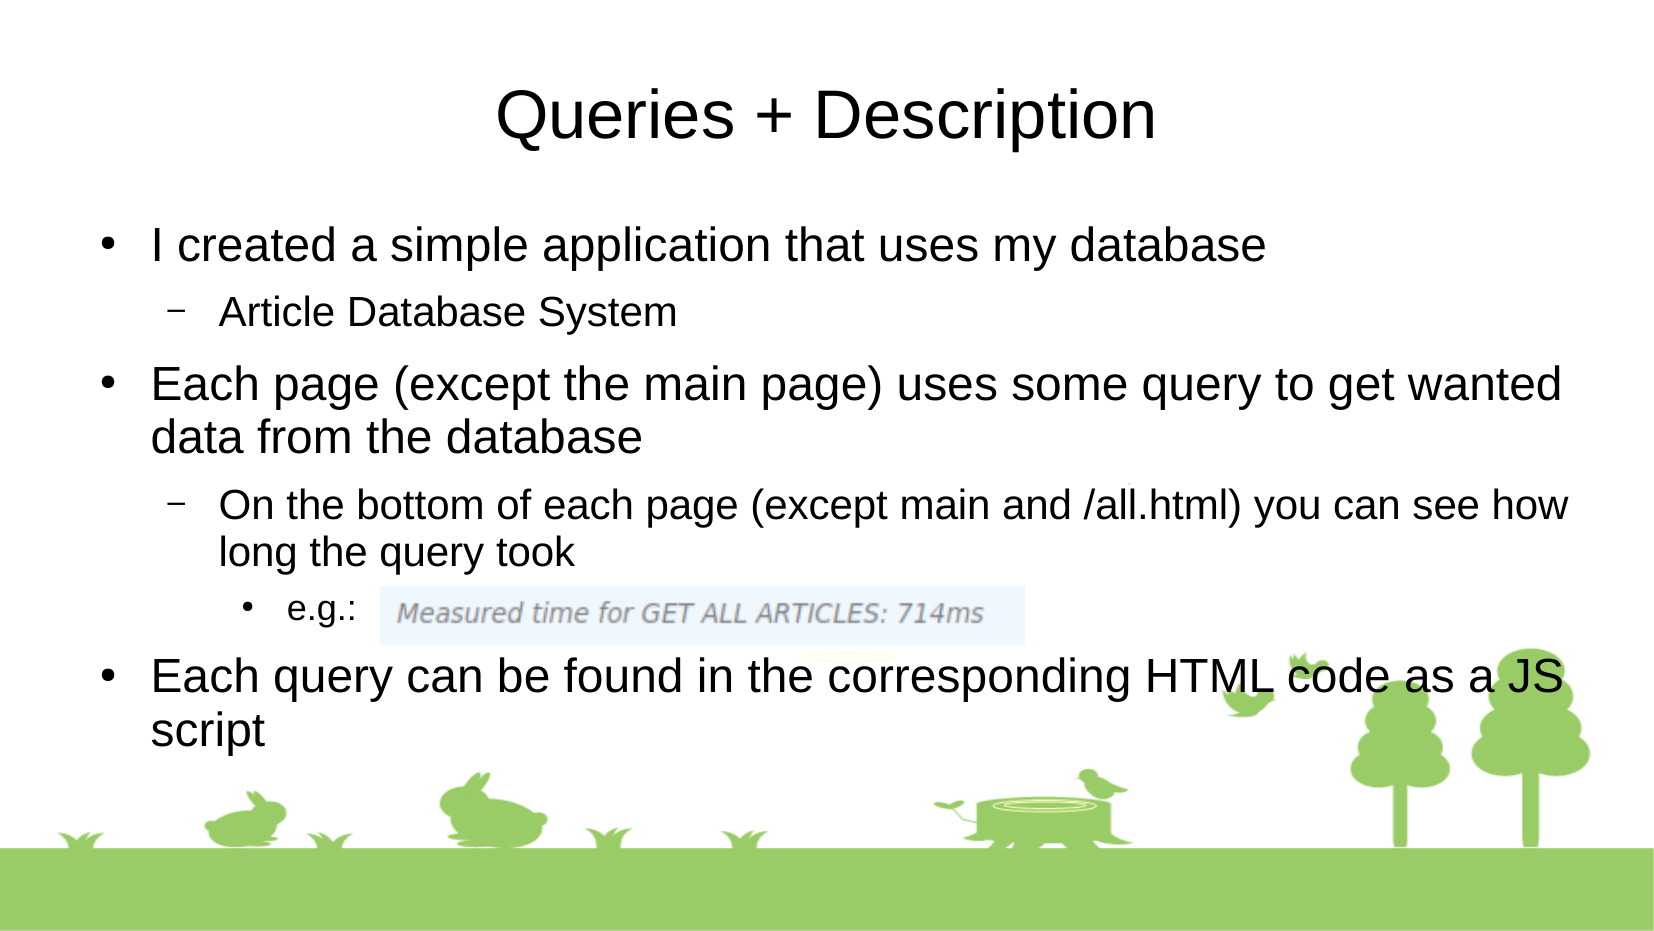

# Queries + Description
I created a simple application that uses my database
Article Database System
Each page (except the main page) uses some query to get wanted data from the database
On the bottom of each page (except main and /all.html) you can see how long the query took
e.g.:
Each query can be found in the corresponding HTML code as a JS script